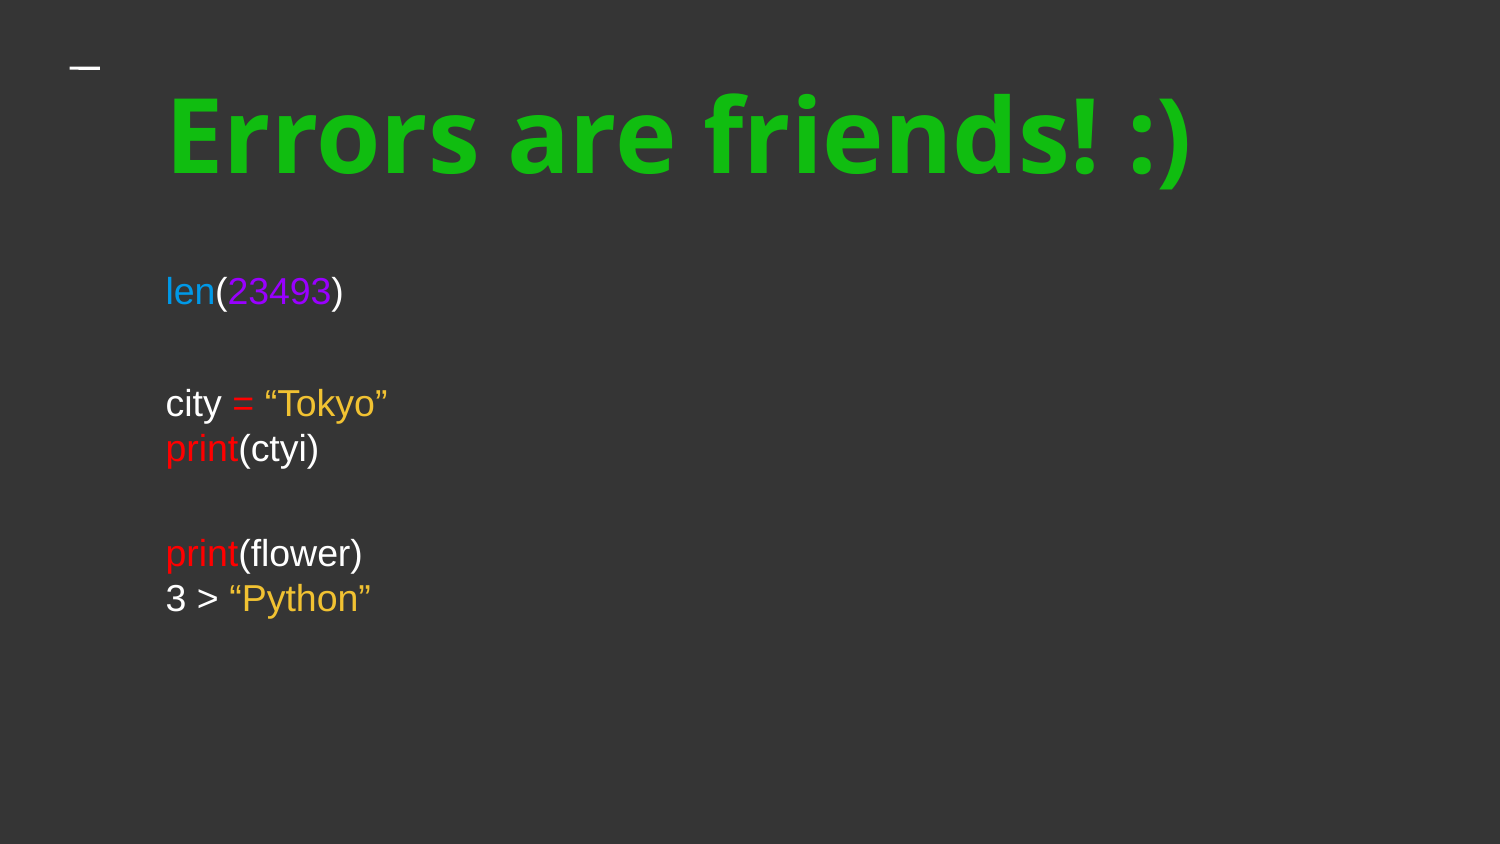

# Errors are friends! :)
len(23493)
city = “Tokyo”
print(ctyi)
print(flower)
3 > “Python”